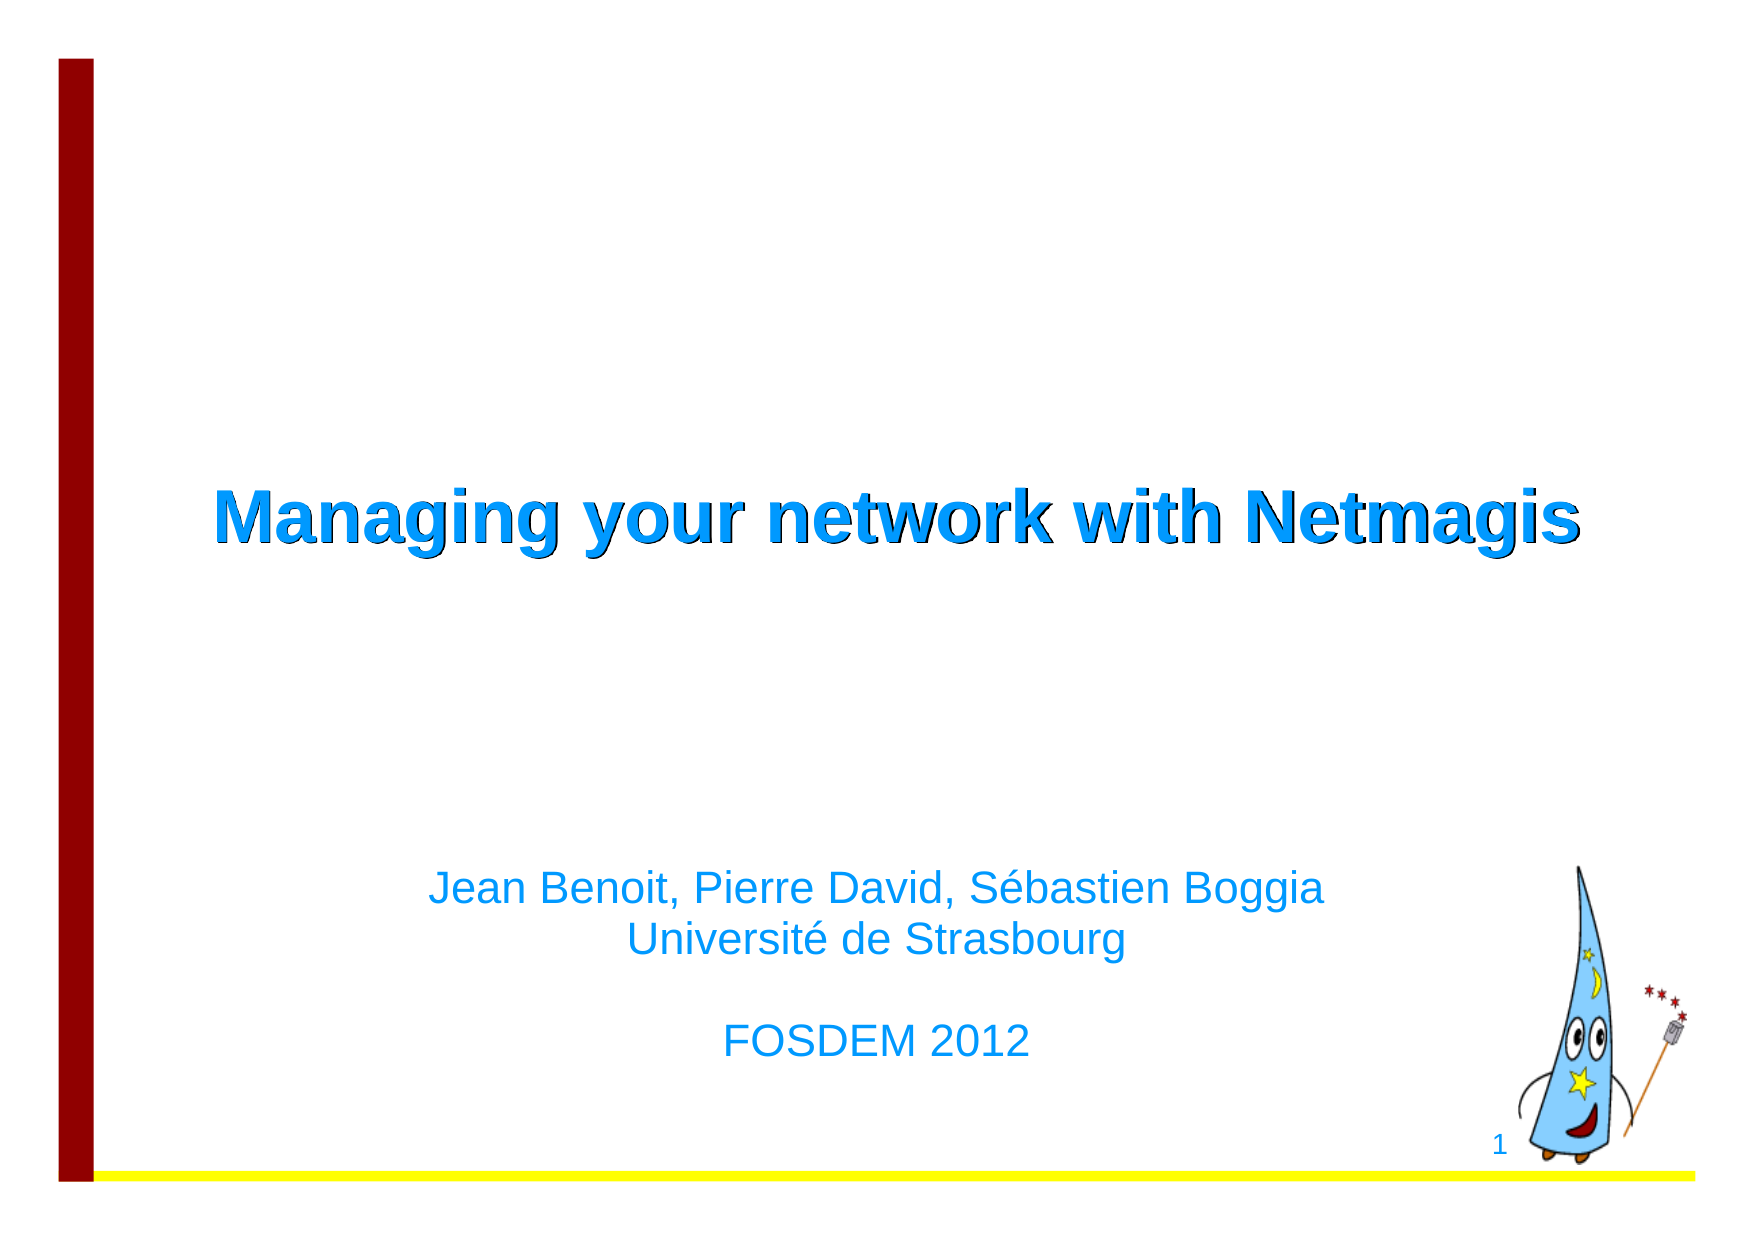

# Managing your network with Netmagis
Jean Benoit, Pierre David, Sébastien Boggia
Université de Strasbourg
FOSDEM 2012
1